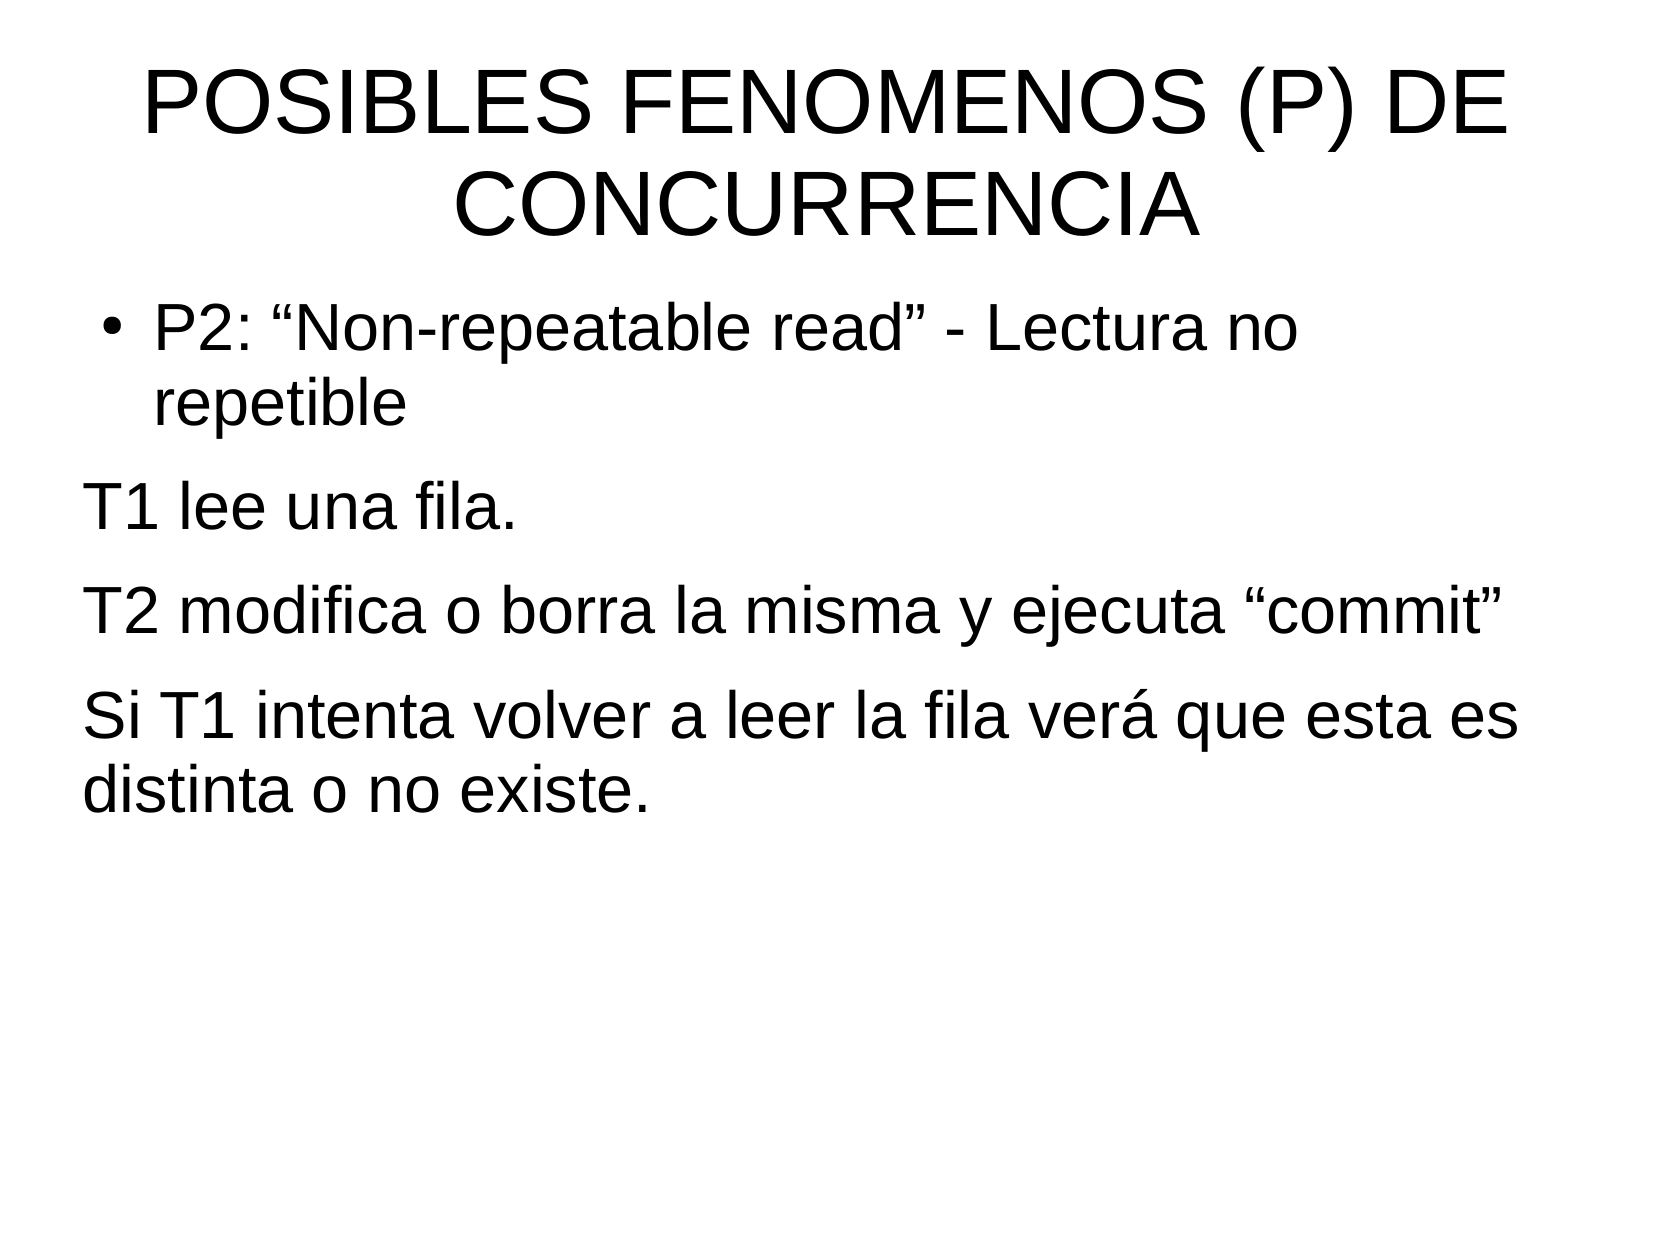

# POSIBLES FENOMENOS (P) DE CONCURRENCIA
P2: “Non-repeatable read” - Lectura no repetible
T1 lee una fila.
T2 modifica o borra la misma y ejecuta “commit”
Si T1 intenta volver a leer la fila verá que esta es distinta o no existe.